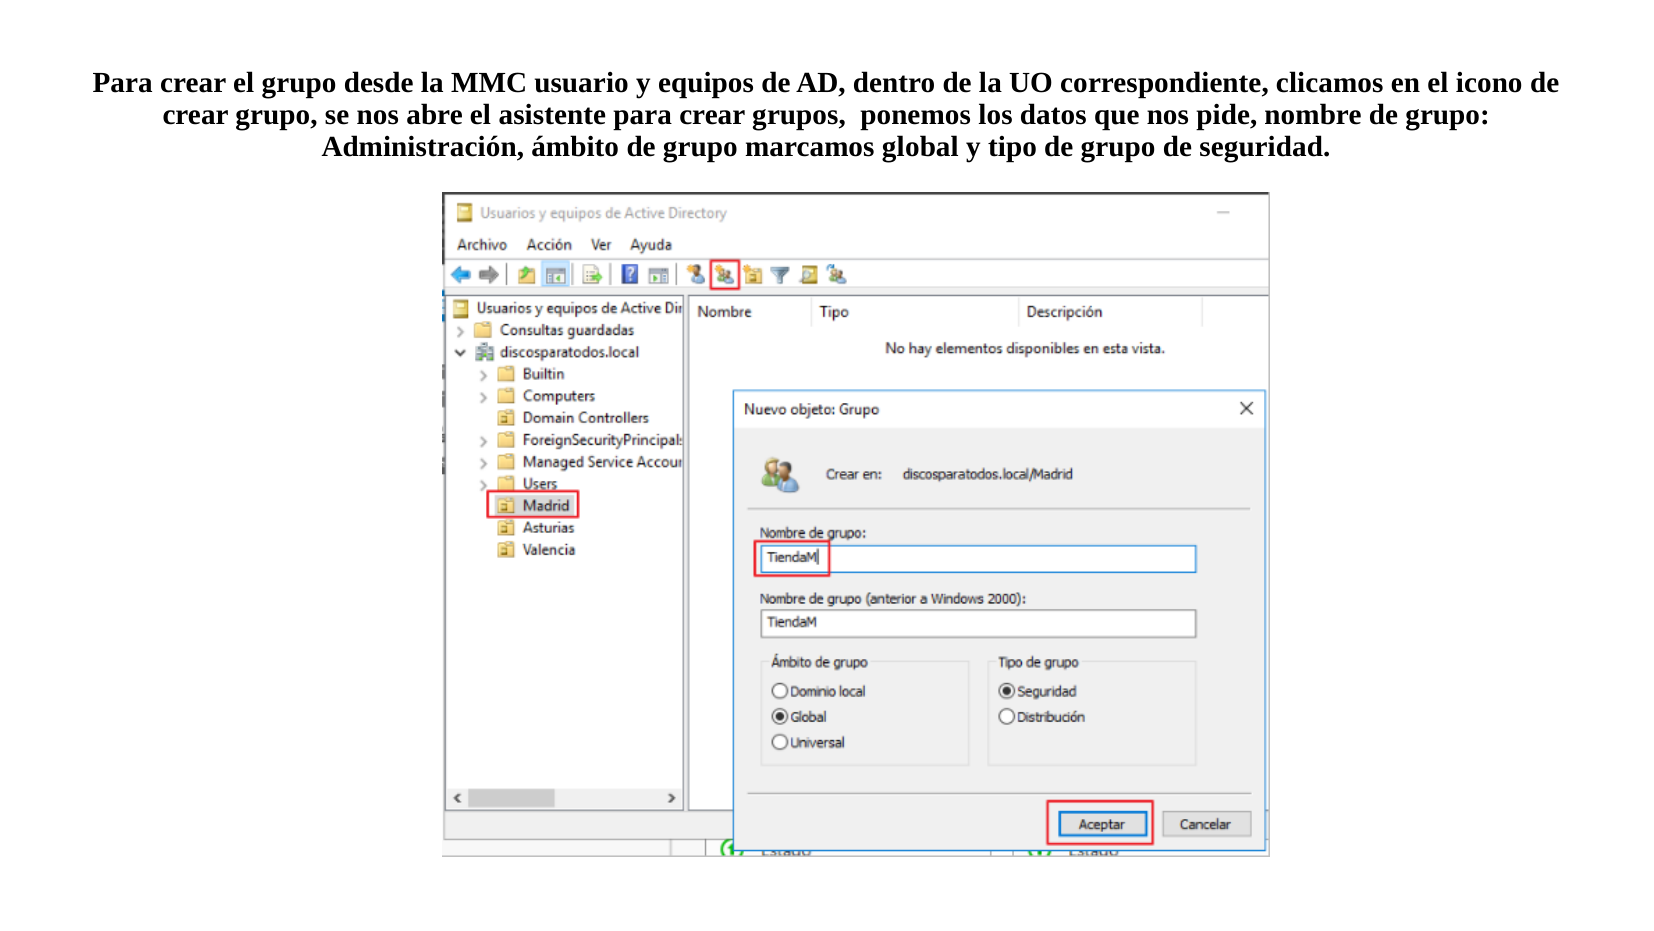

# Para crear el grupo desde la MMC usuario y equipos de AD, dentro de la UO correspondiente, clicamos en el icono de crear grupo, se nos abre el asistente para crear grupos,  ponemos los datos que nos pide, nombre de grupo: Administración, ámbito de grupo marcamos global y tipo de grupo de seguridad.